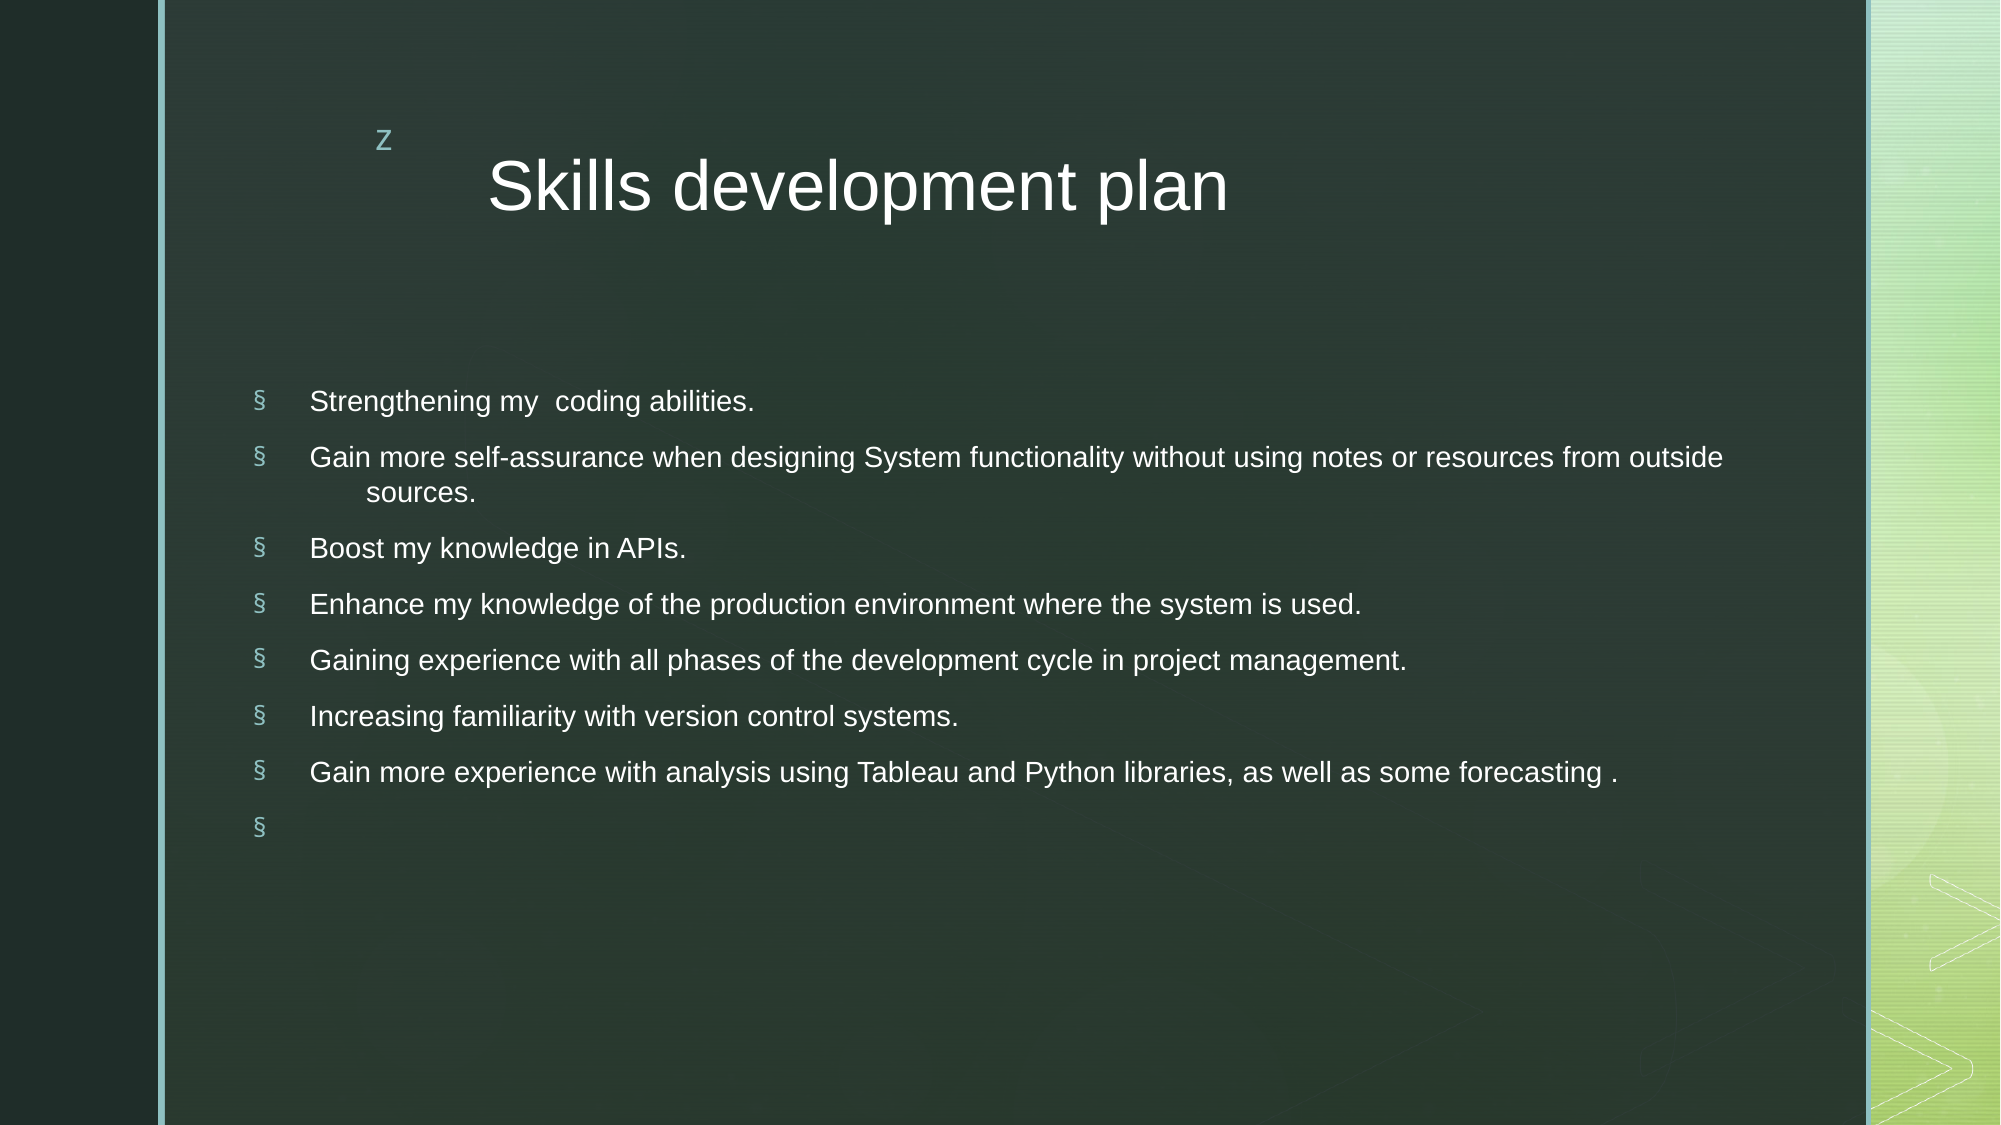

# Skills development plan
Strengthening my coding abilities.
Gain more self-assurance when designing System functionality without using notes or resources from outside sources.
Boost my knowledge in APIs.
Enhance my knowledge of the production environment where the system is used.
Gaining experience with all phases of the development cycle in project management.
Increasing familiarity with version control systems.
Gain more experience with analysis using Tableau and Python libraries, as well as some forecasting .